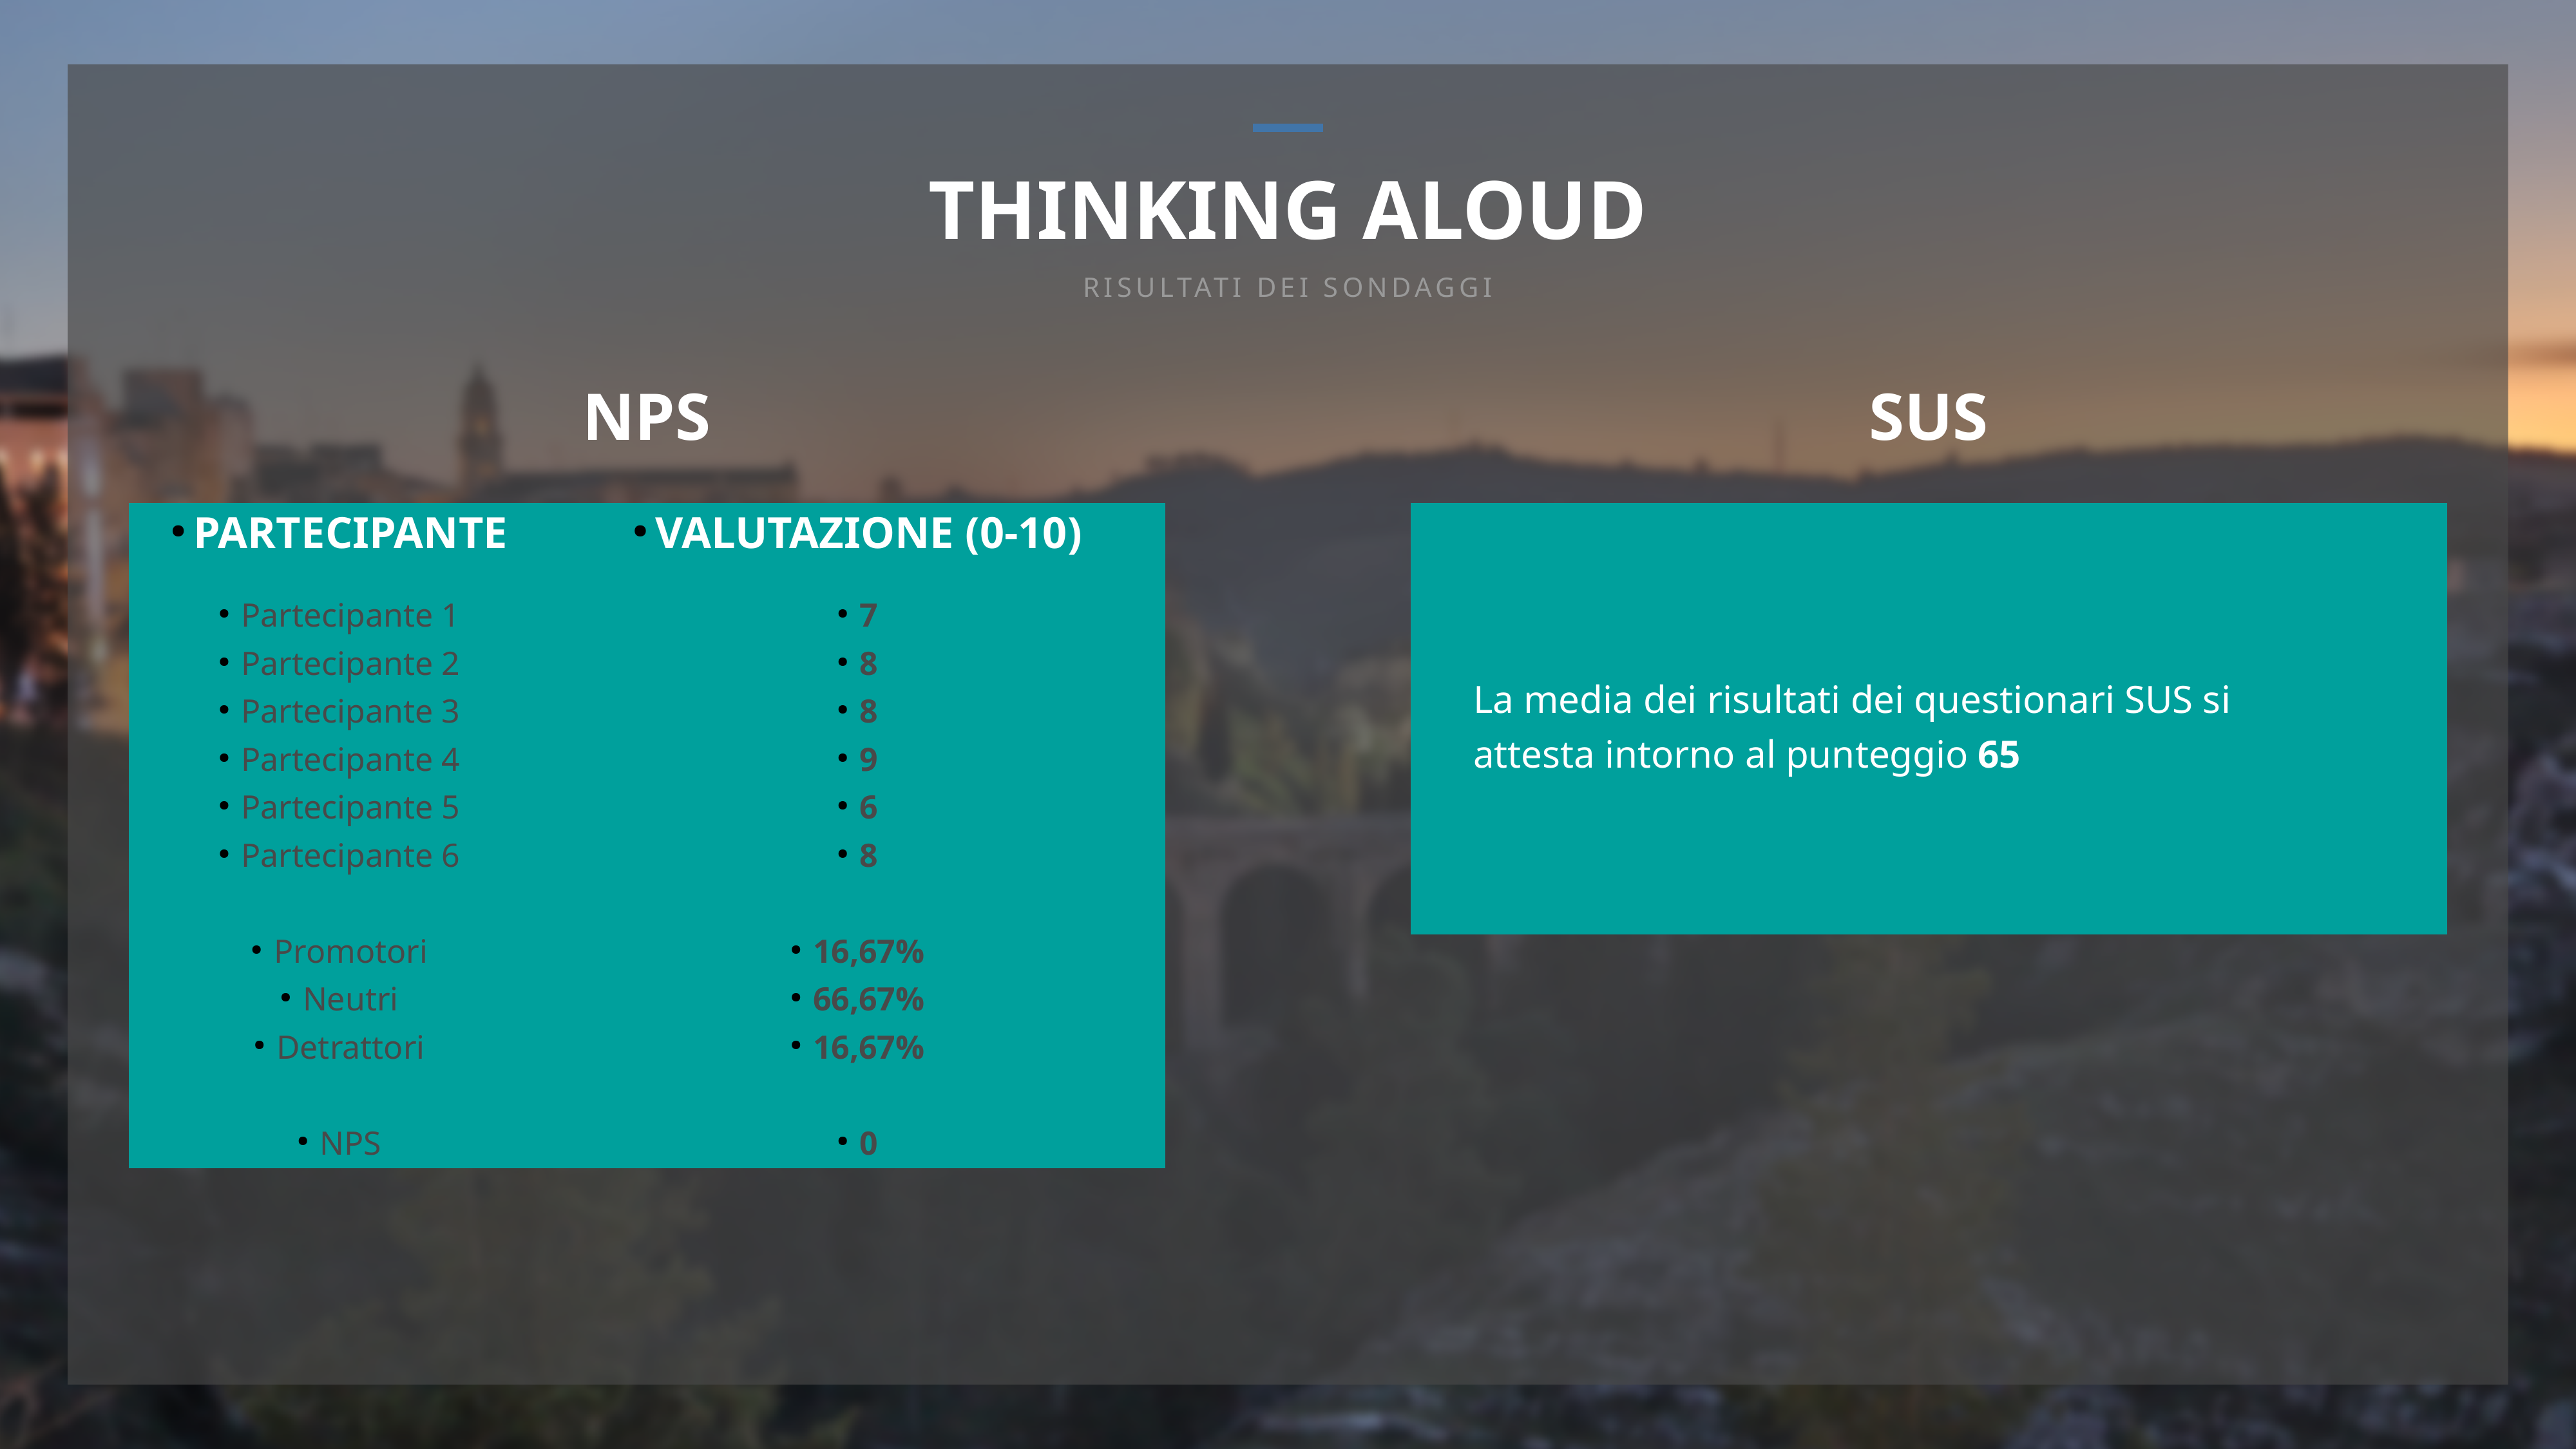

THINKING ALOUD
RISULTATI DEI SONDAGGI
NPS
SUS
| PARTECIPANTE | VALUTAZIONE (0-10) |
| --- | --- |
| Partecipante 1 | 7 |
| Partecipante 2 | 8 |
| Partecipante 3 | 8 |
| Partecipante 4 | 9 |
| Partecipante 5 | 6 |
| Partecipante 6 | 8 |
| | |
| Promotori | 16,67% |
| Neutri | 66,67% |
| Detrattori | 16,67% |
| | |
| NPS | 0 |
La media dei risultati dei questionari SUS si attesta intorno al punteggio 65